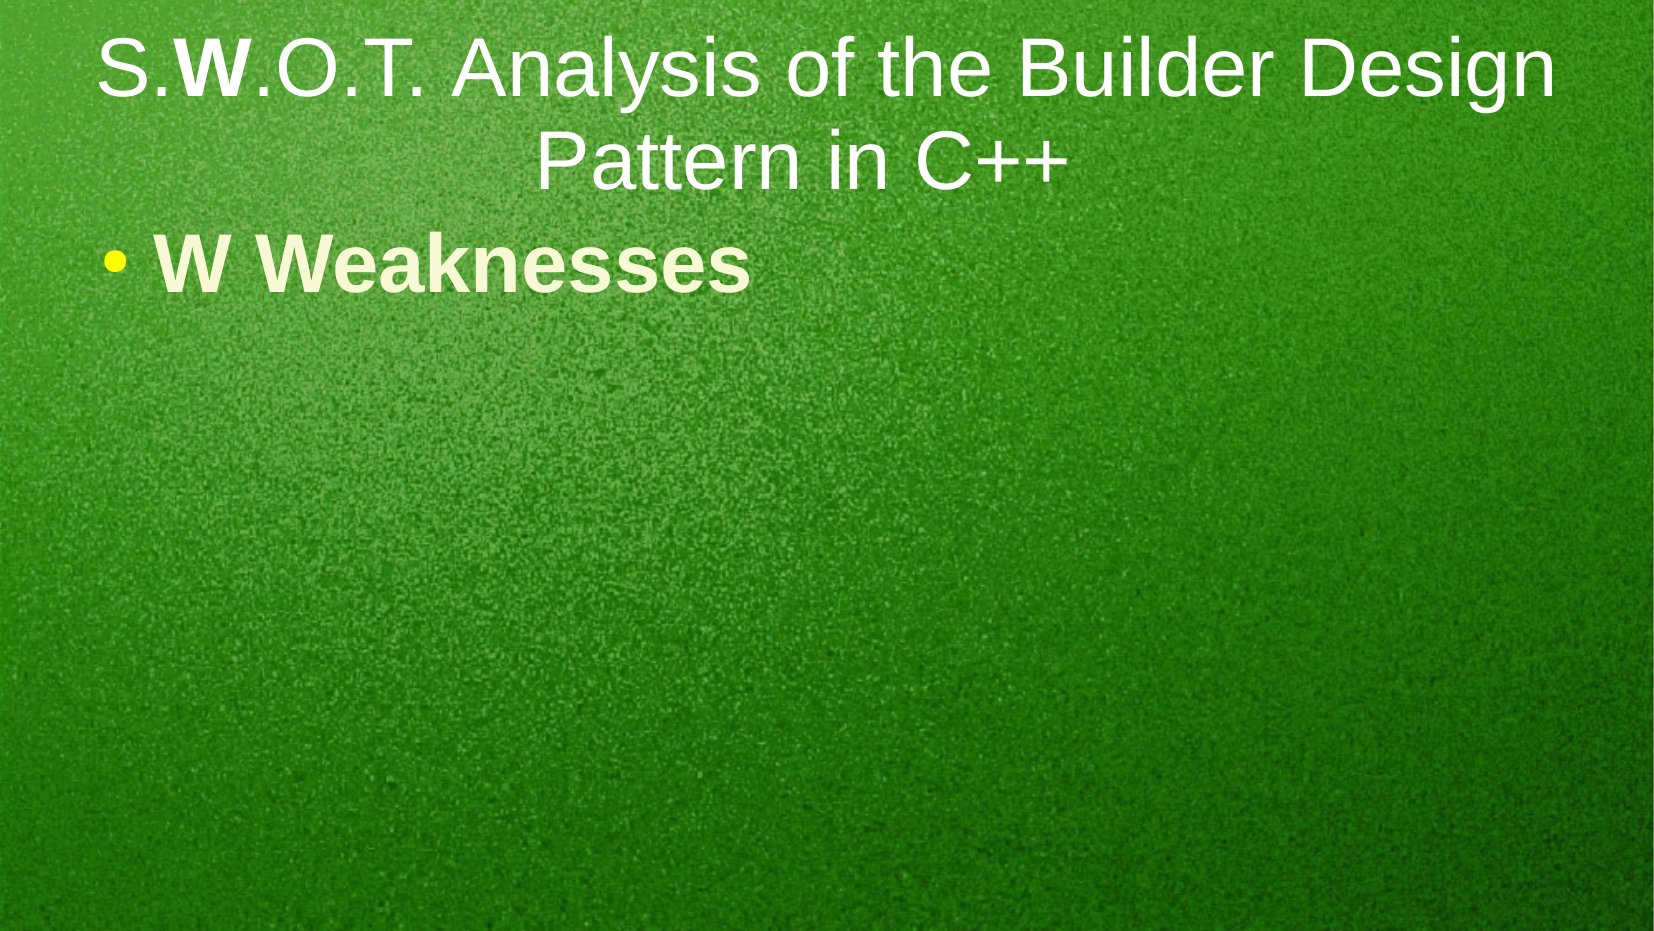

# S.W.O.T. Analysis of the Builder Design Pattern in C++
W Weaknesses